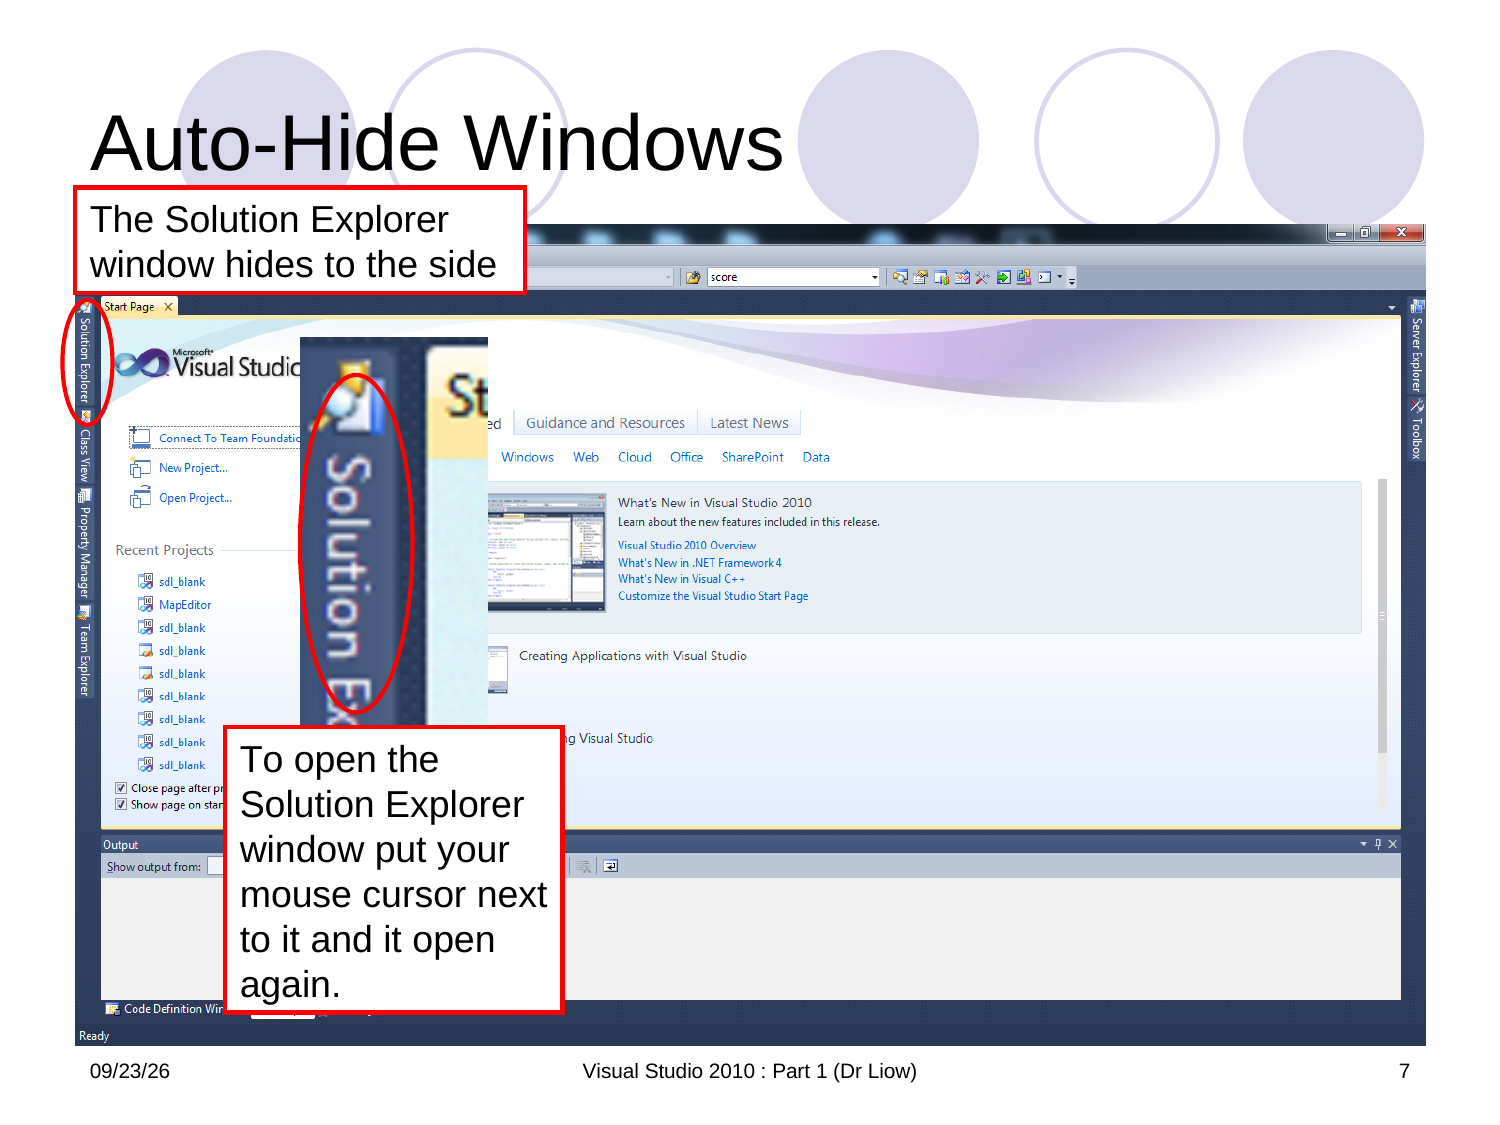

# Auto-Hide Windows
The Solution Explorer window hides to the side
To open the Solution Explorer window put your mouse cursor next to it and it open again.
Visual Studio 2010 : Part 1 (Dr Liow)